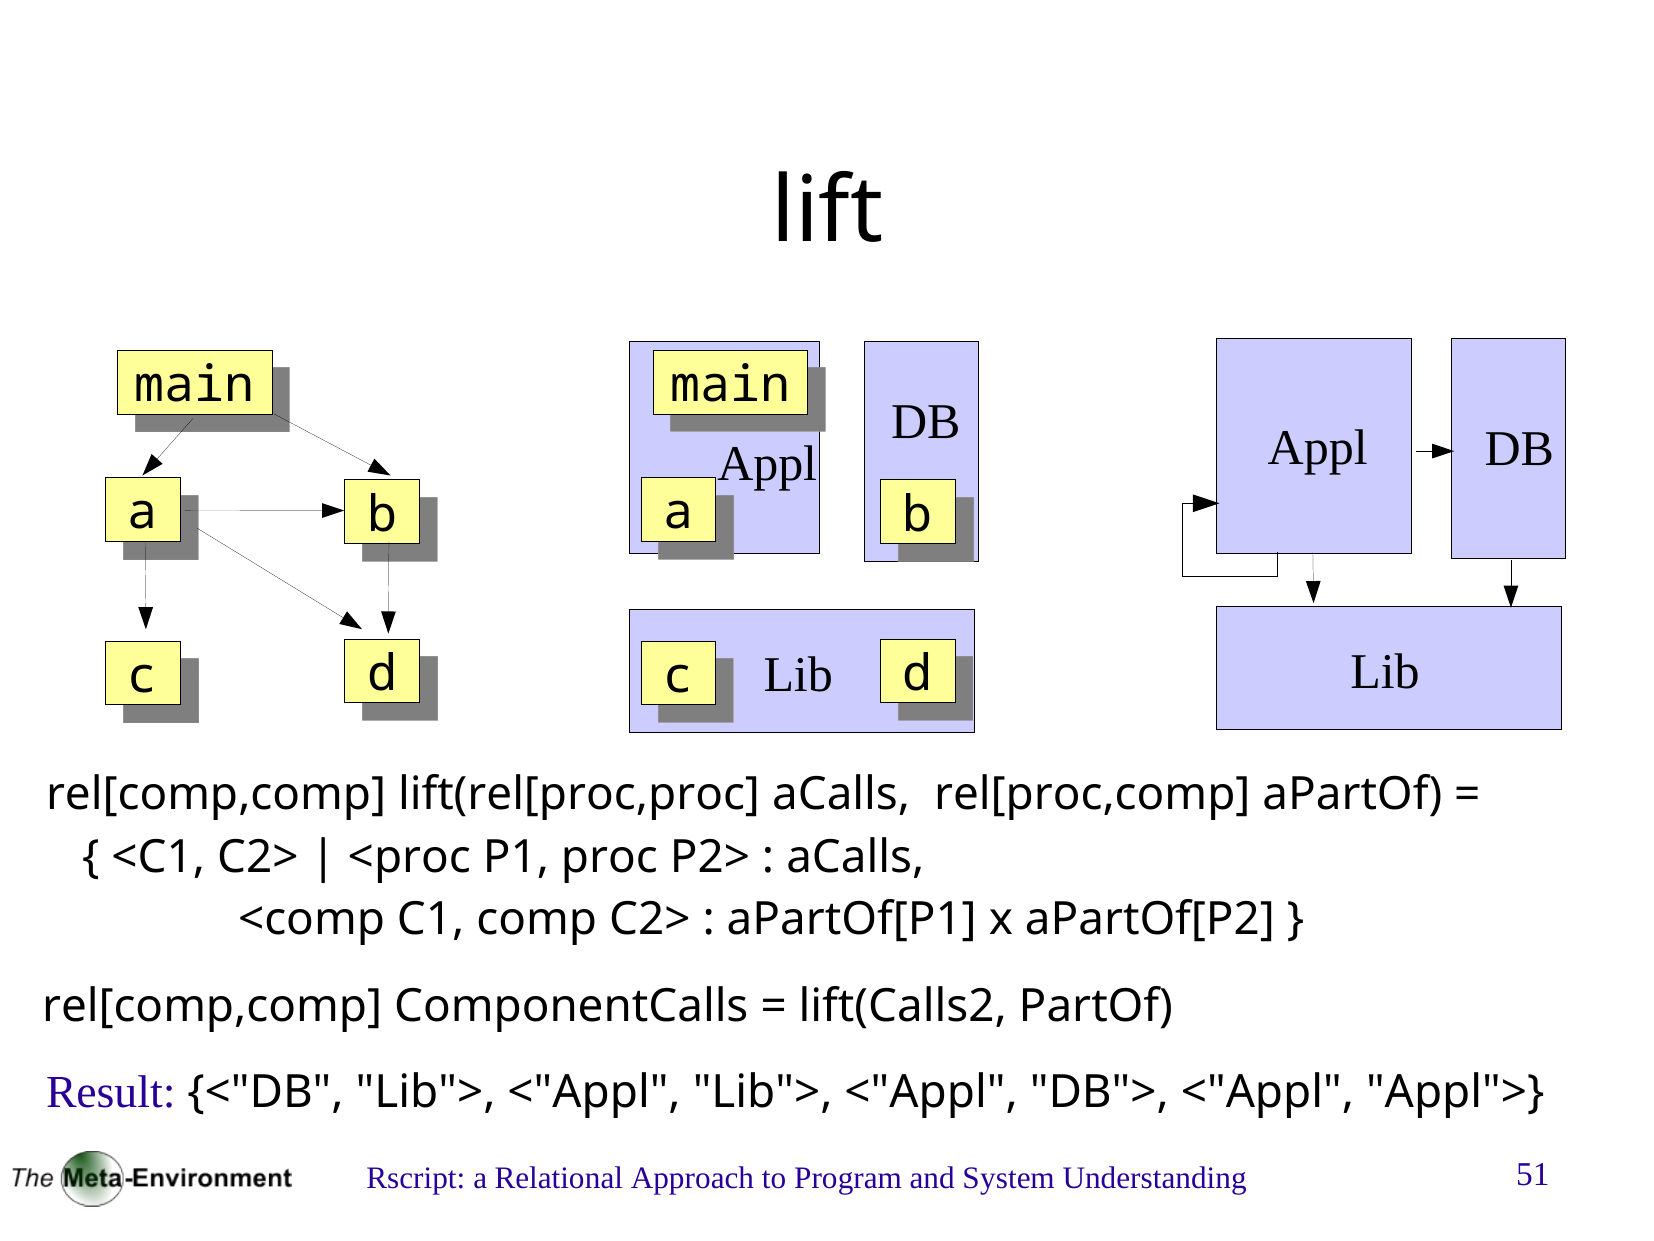

# lift
Appl
DB
Lib
main
DB
Appl
a
b
d
c
Lib
main
a
b
d
c
rel[comp,comp] lift(rel[proc,proc] aCalls, rel[proc,comp] aPartOf) =
 { <C1, C2> | <proc P1, proc P2> : aCalls,
 <comp C1, comp C2> : aPartOf[P1] x aPartOf[P2] }
rel[comp,comp] ComponentCalls = lift(Calls2, PartOf)
Result: {<"DB", "Lib">, <"Appl", "Lib">, <"Appl", "DB">, <"Appl", "Appl">}